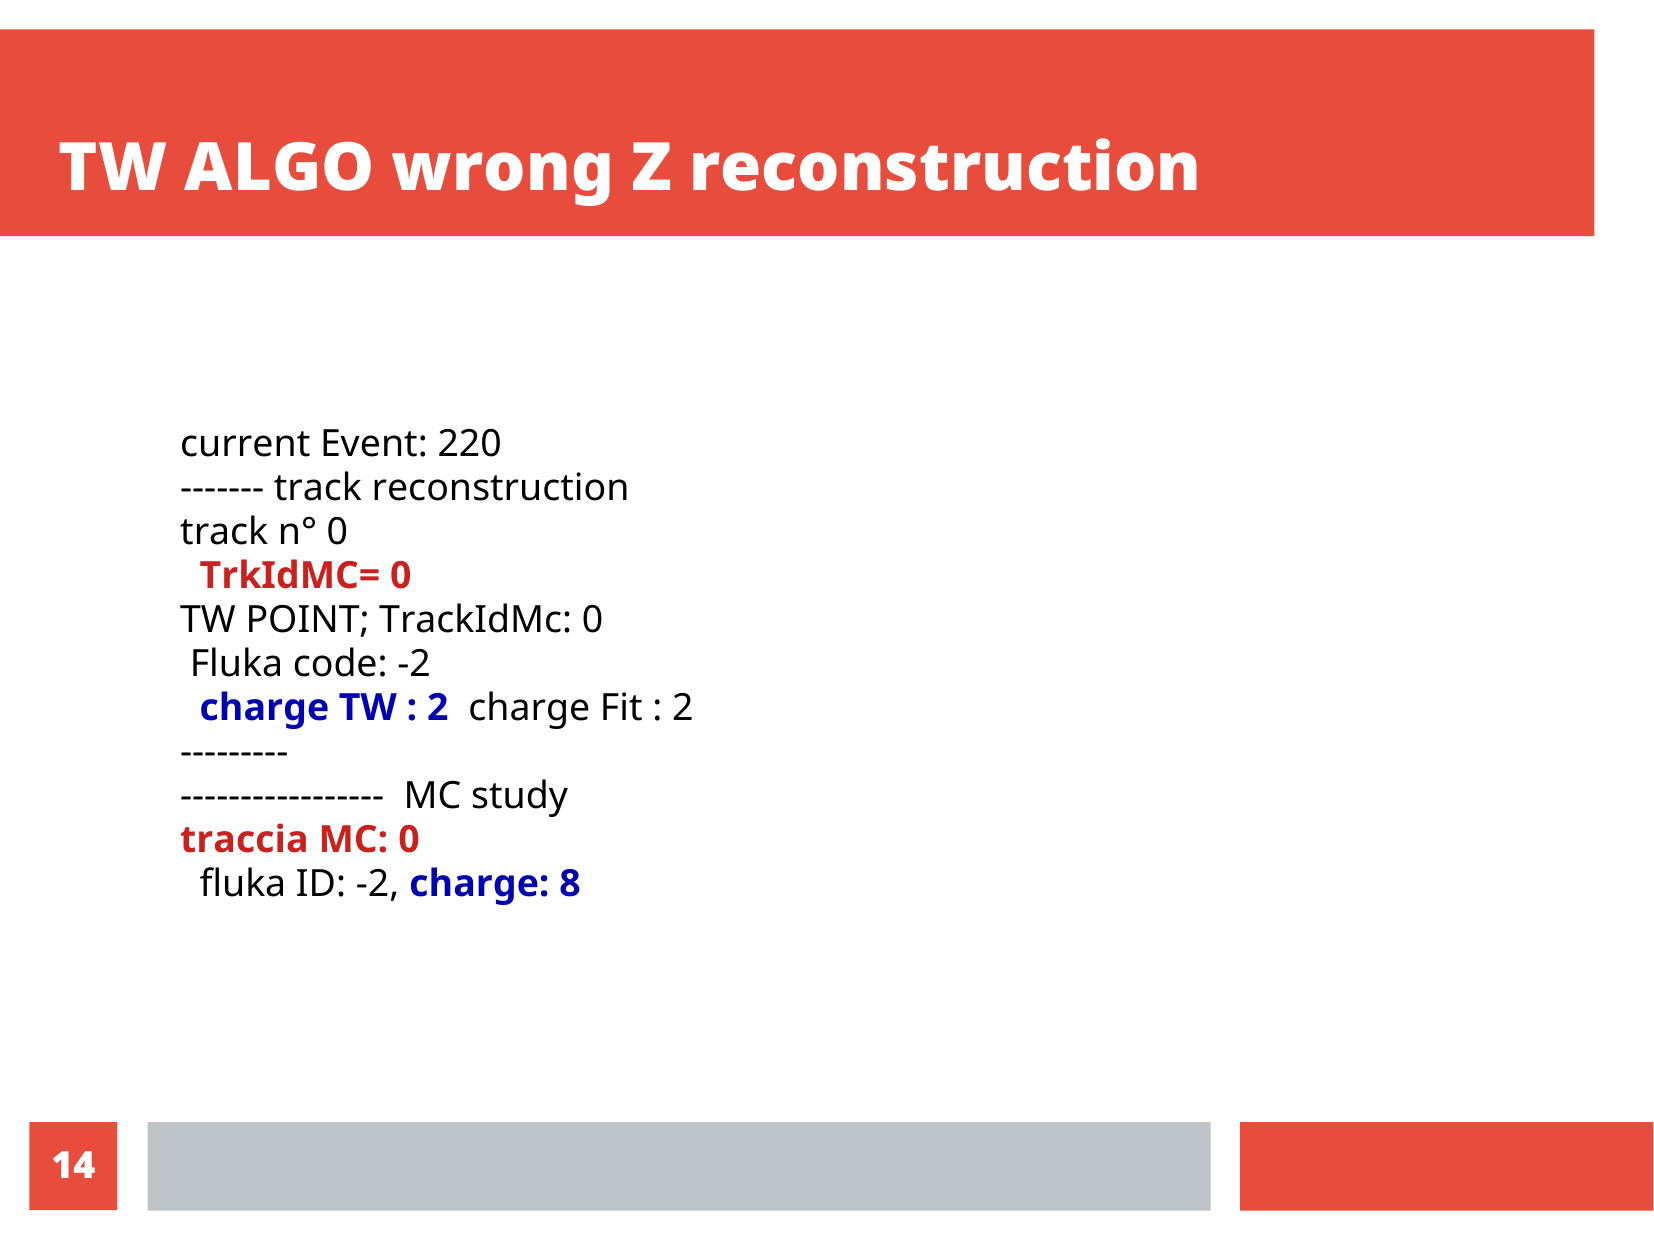

# TW ALGO wrong Z reconstruction
current Event: 220
------- track reconstruction
track n° 0
 TrkIdMC= 0
TW POINT; TrackIdMc: 0
 Fluka code: -2
 charge TW : 2 charge Fit : 2
---------
----------------- MC study
traccia MC: 0
 fluka ID: -2, charge: 8
14